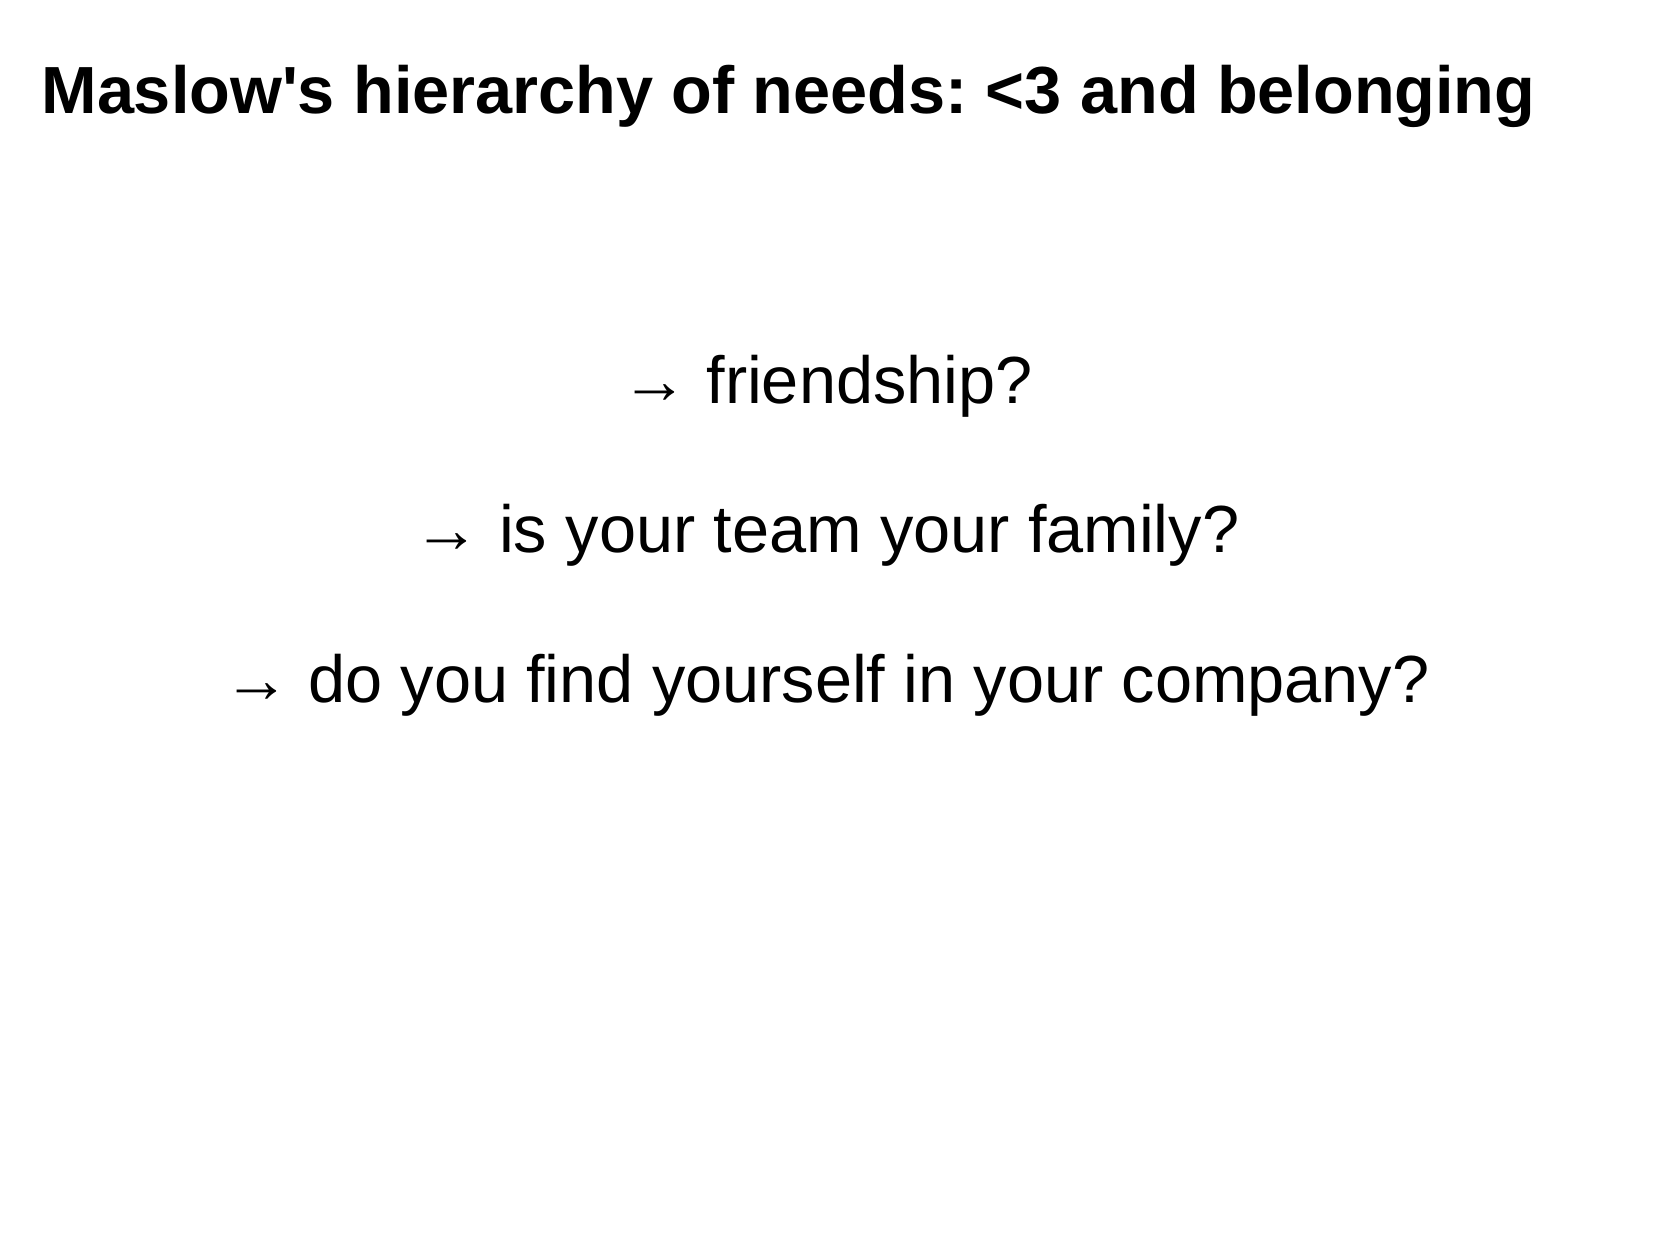

# Maslow's hierarchy of needs: <3 and belonging
→ friendship?
→ is your team your family?
→ do you find yourself in your company?